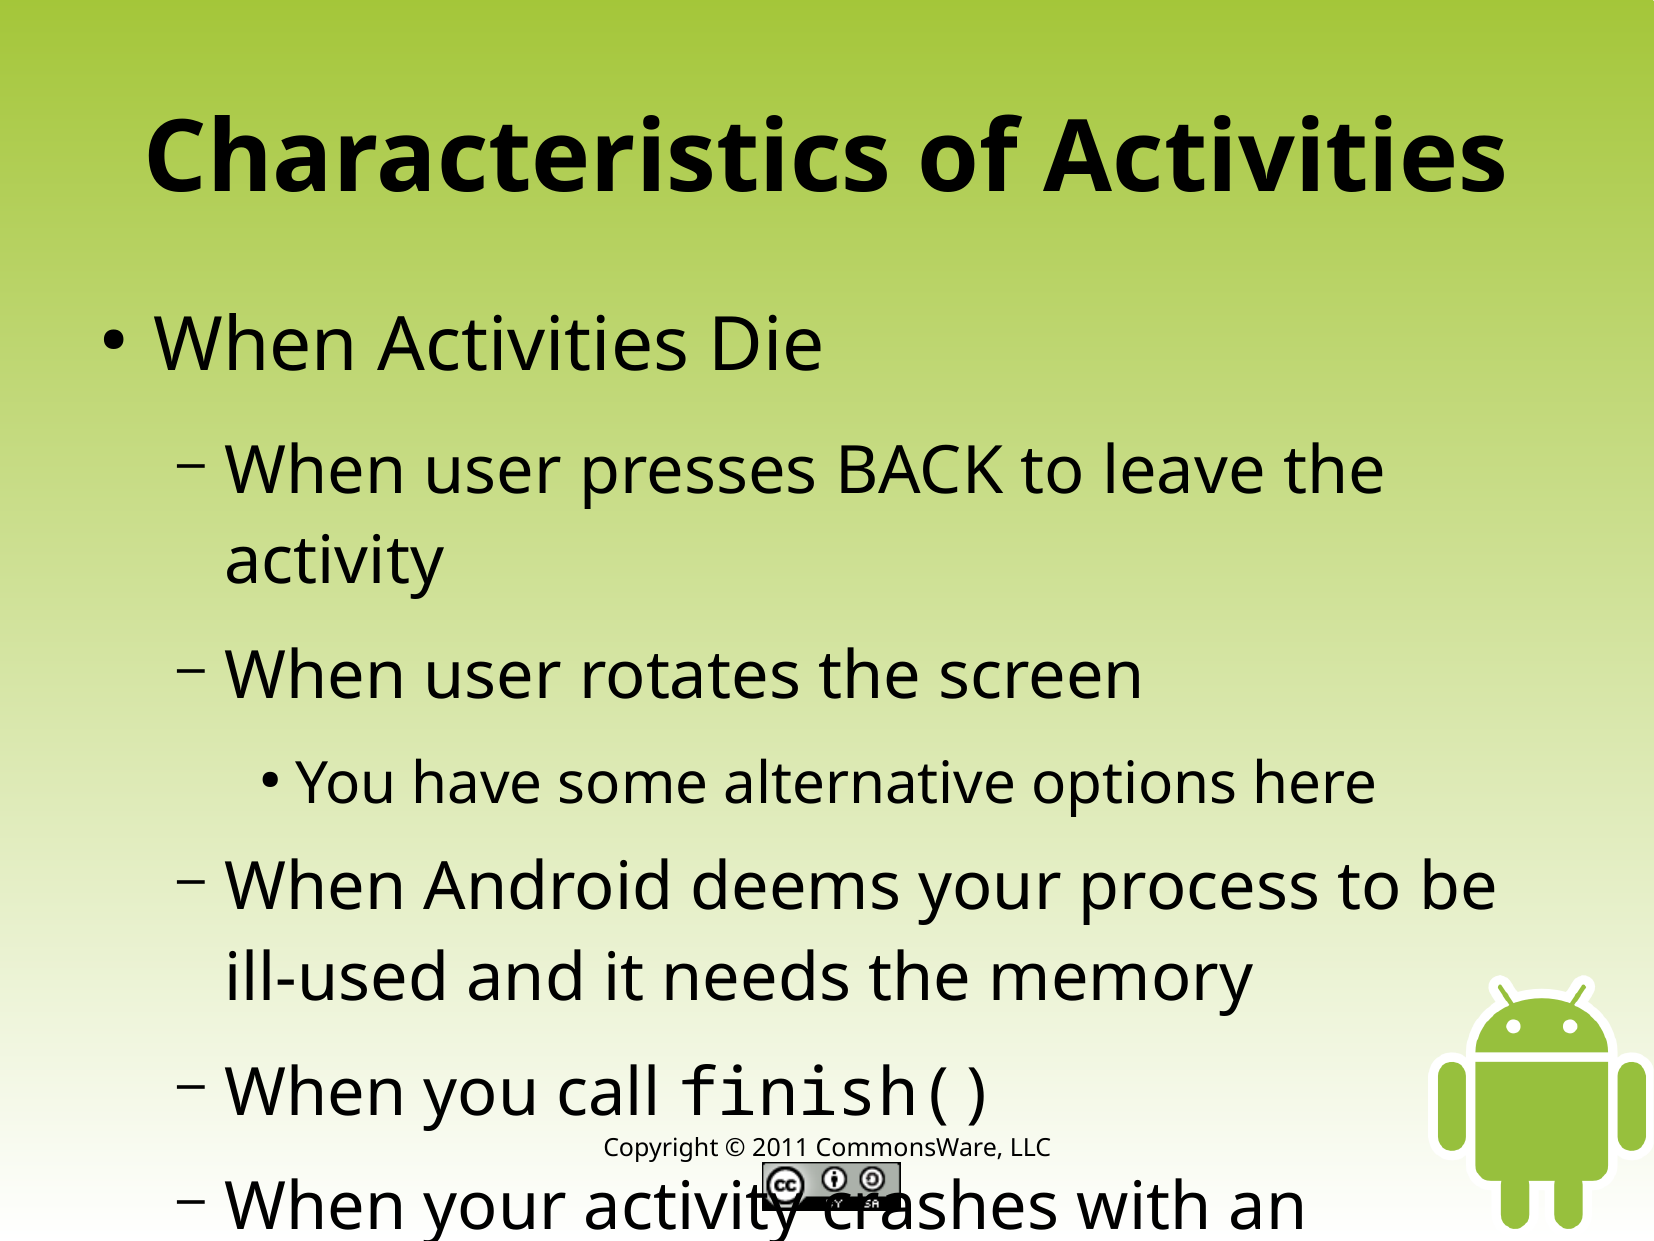

# Characteristics of Activities
When Activities Die
When user presses BACK to leave the activity
When user rotates the screen
You have some alternative options here
When Android deems your process to be ill-used and it needs the memory
When you call finish()
When your activity crashes with an unhandled exception